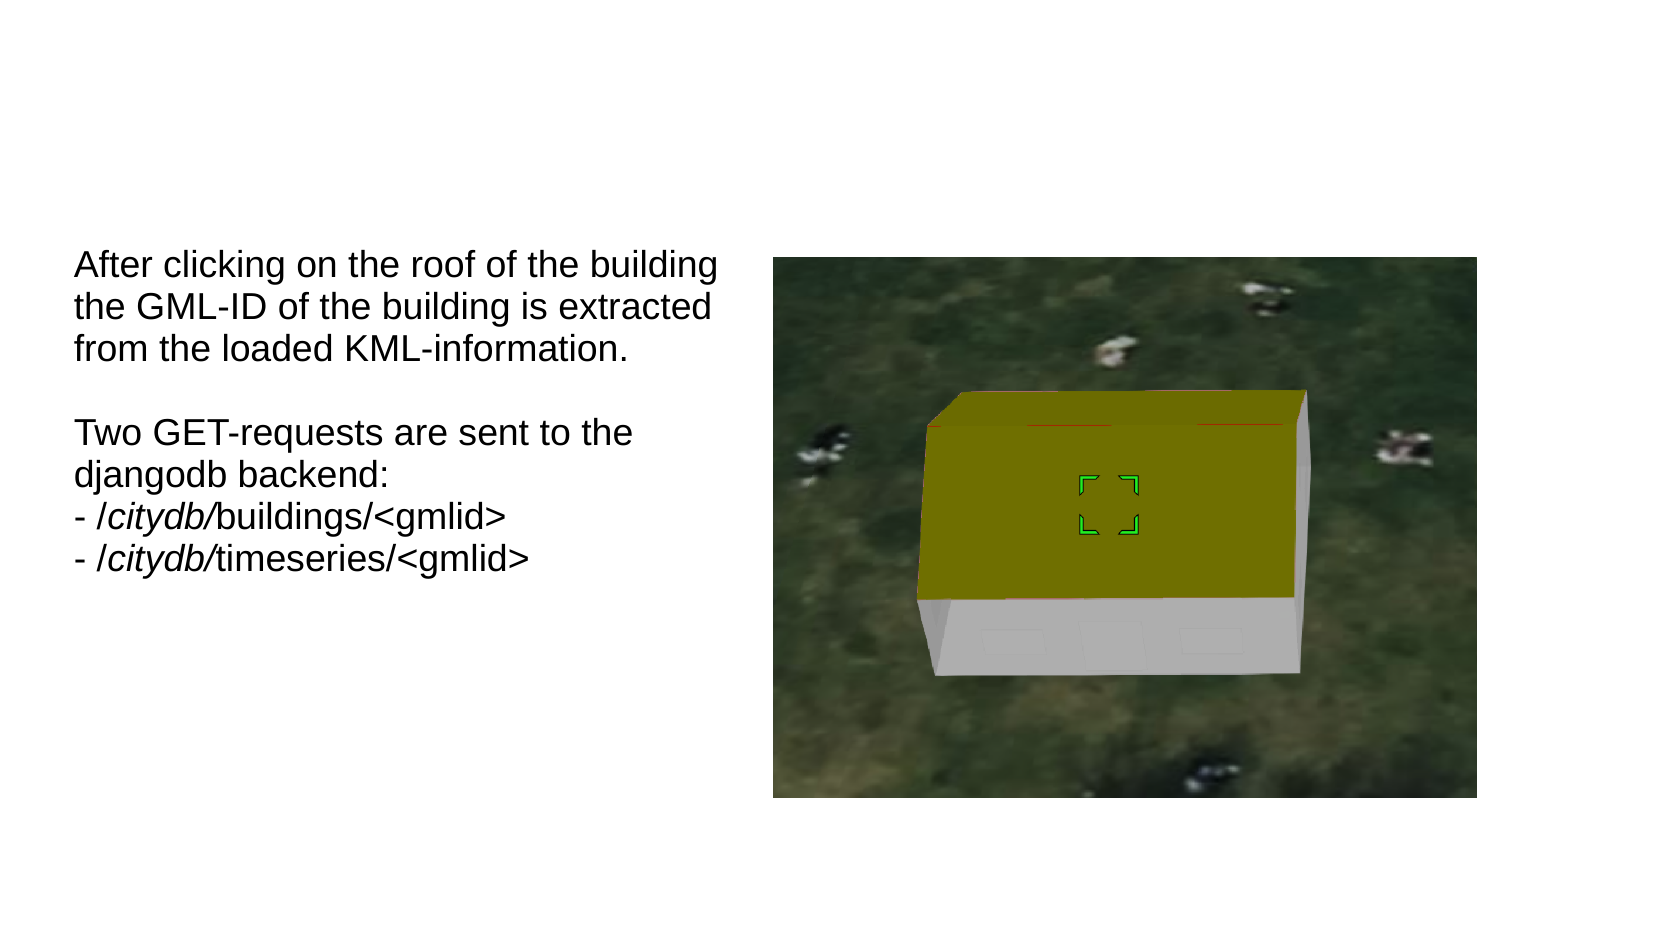

#
After clicking on the roof of the building the GML-ID of the building is extracted from the loaded KML-information.
Two GET-requests are sent to the djangodb backend:
- /citydb/buildings/<gmlid>
- /citydb/timeseries/<gmlid>